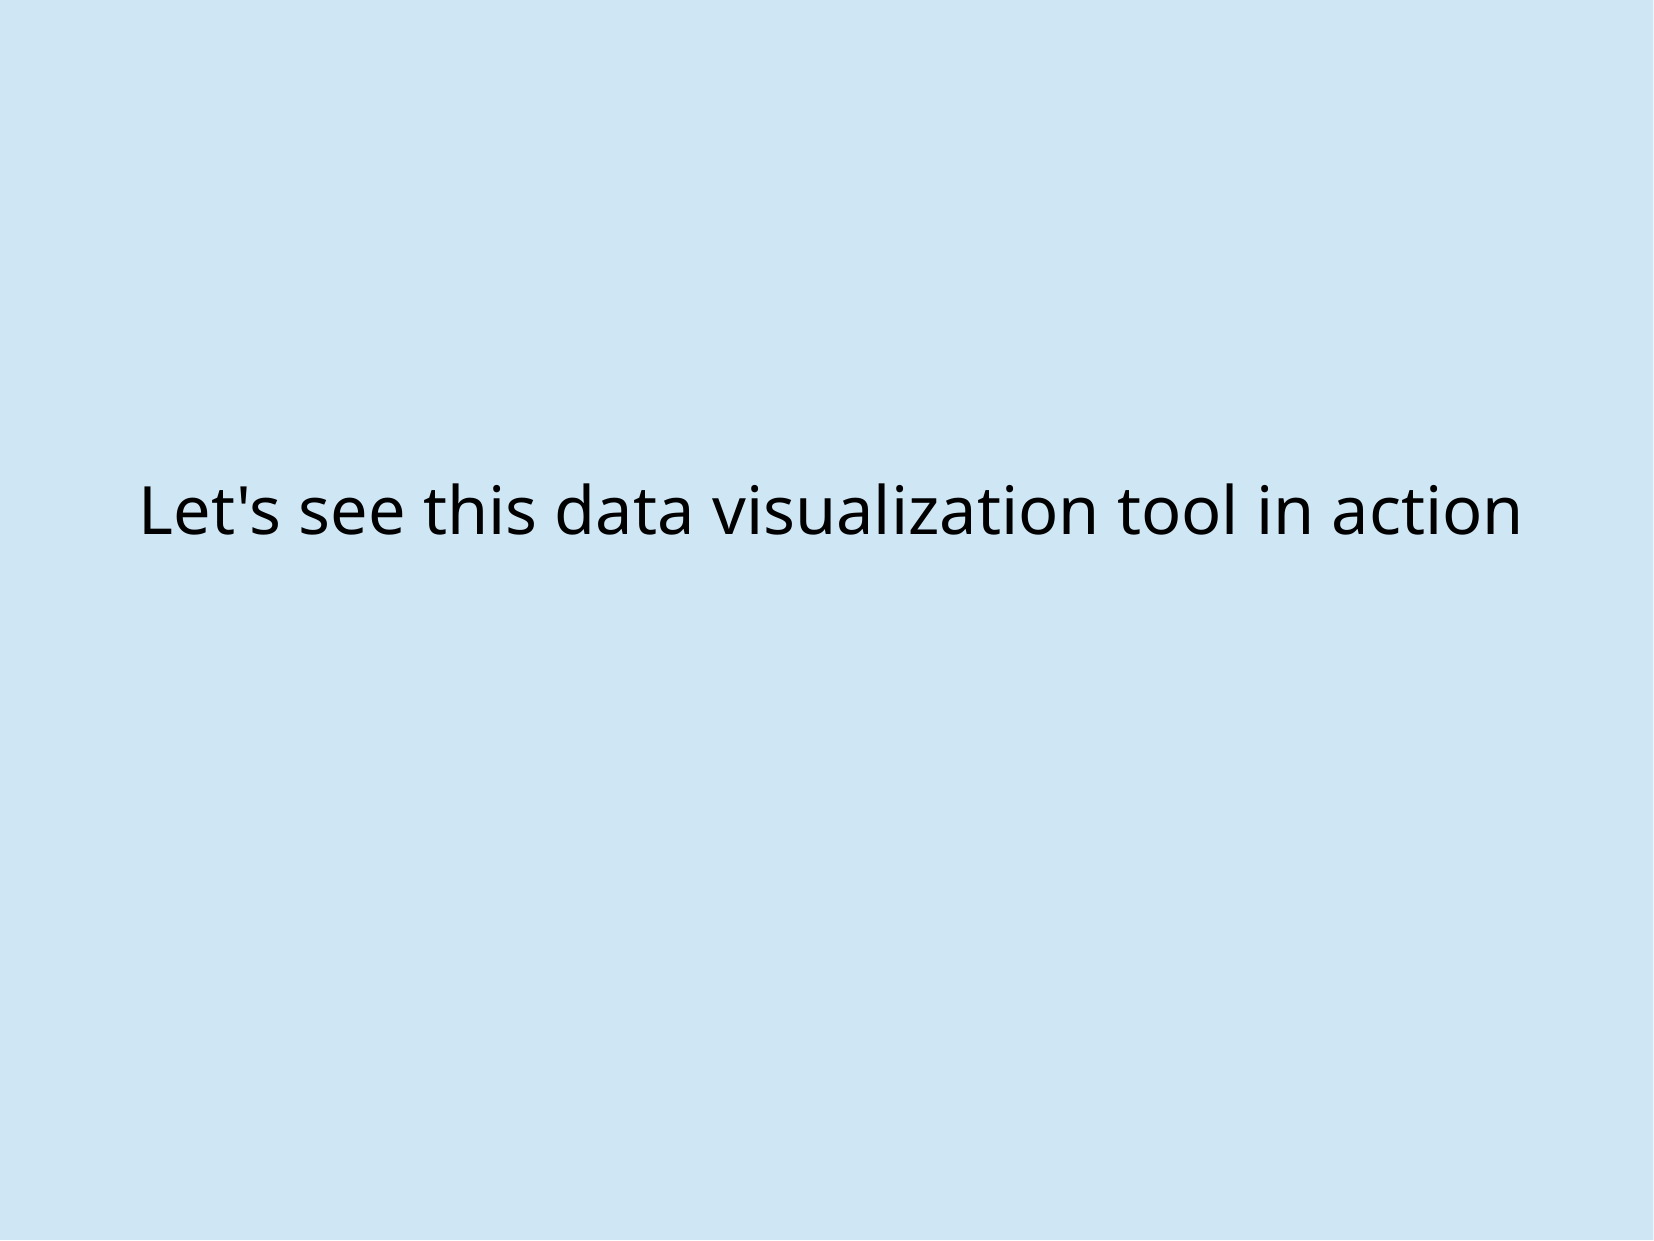

Let's see this data visualization tool in action